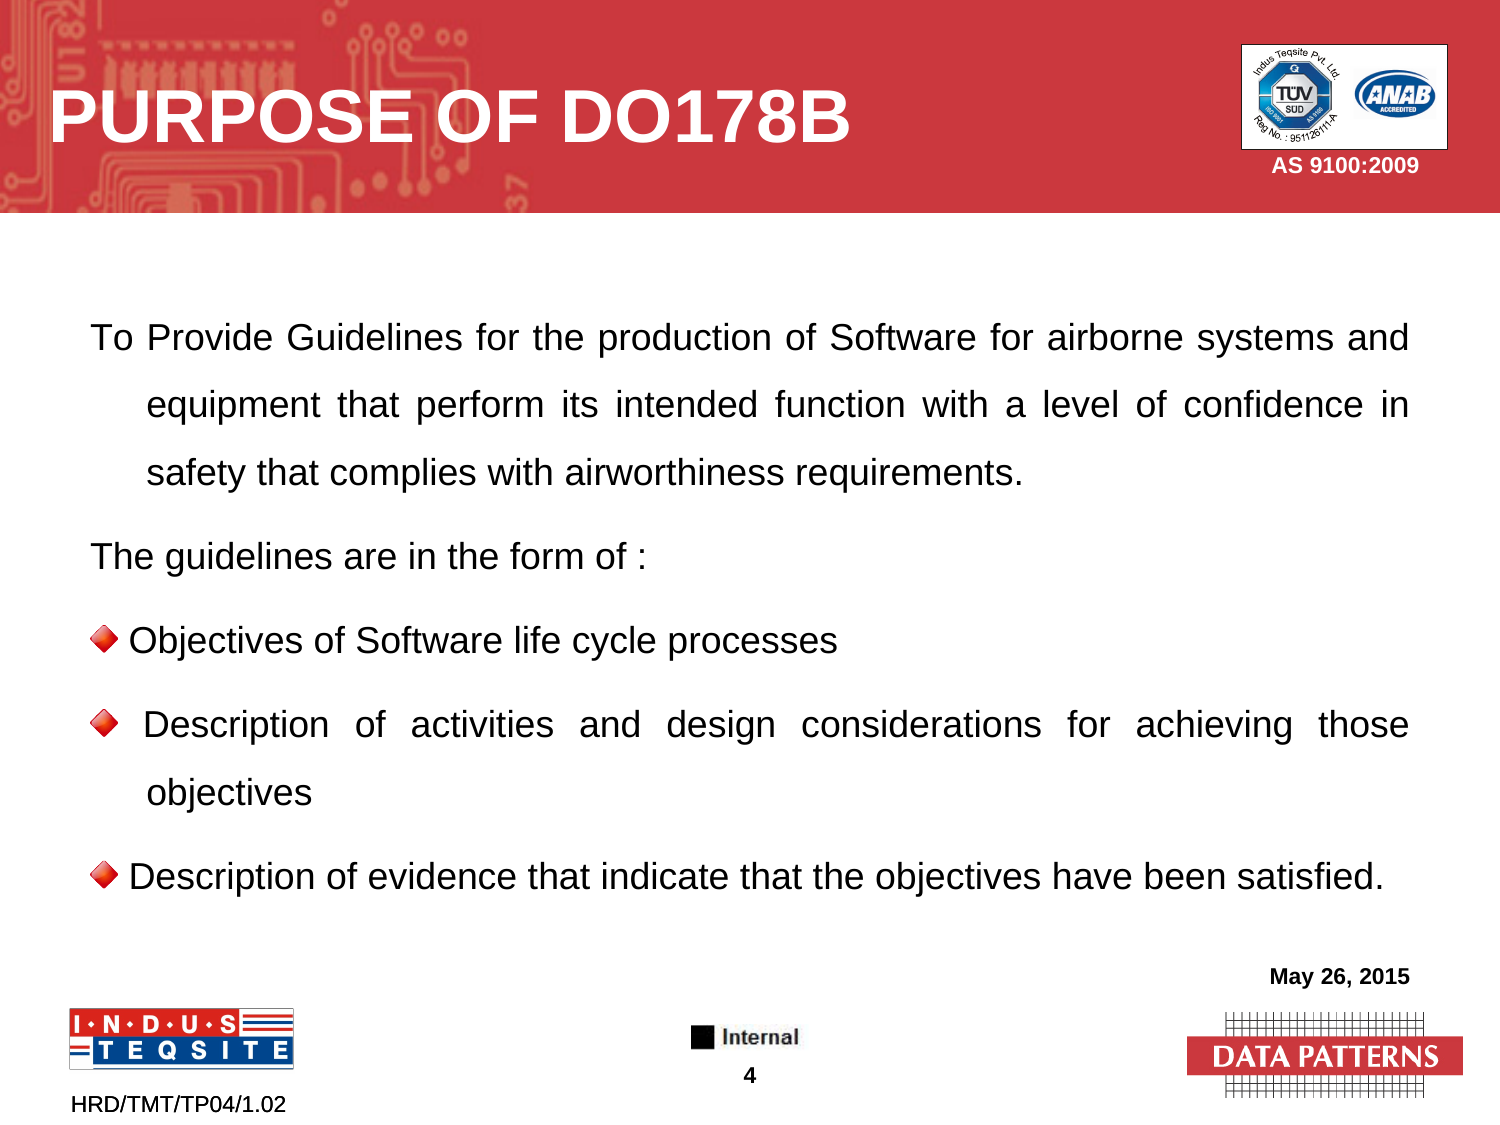

# PURPOSE OF DO178B
To Provide Guidelines for the production of Software for airborne systems and equipment that perform its intended function with a level of confidence in safety that complies with airworthiness requirements.
The guidelines are in the form of :
 Objectives of Software life cycle processes
 Description of activities and design considerations for achieving those objectives
 Description of evidence that indicate that the objectives have been satisfied.